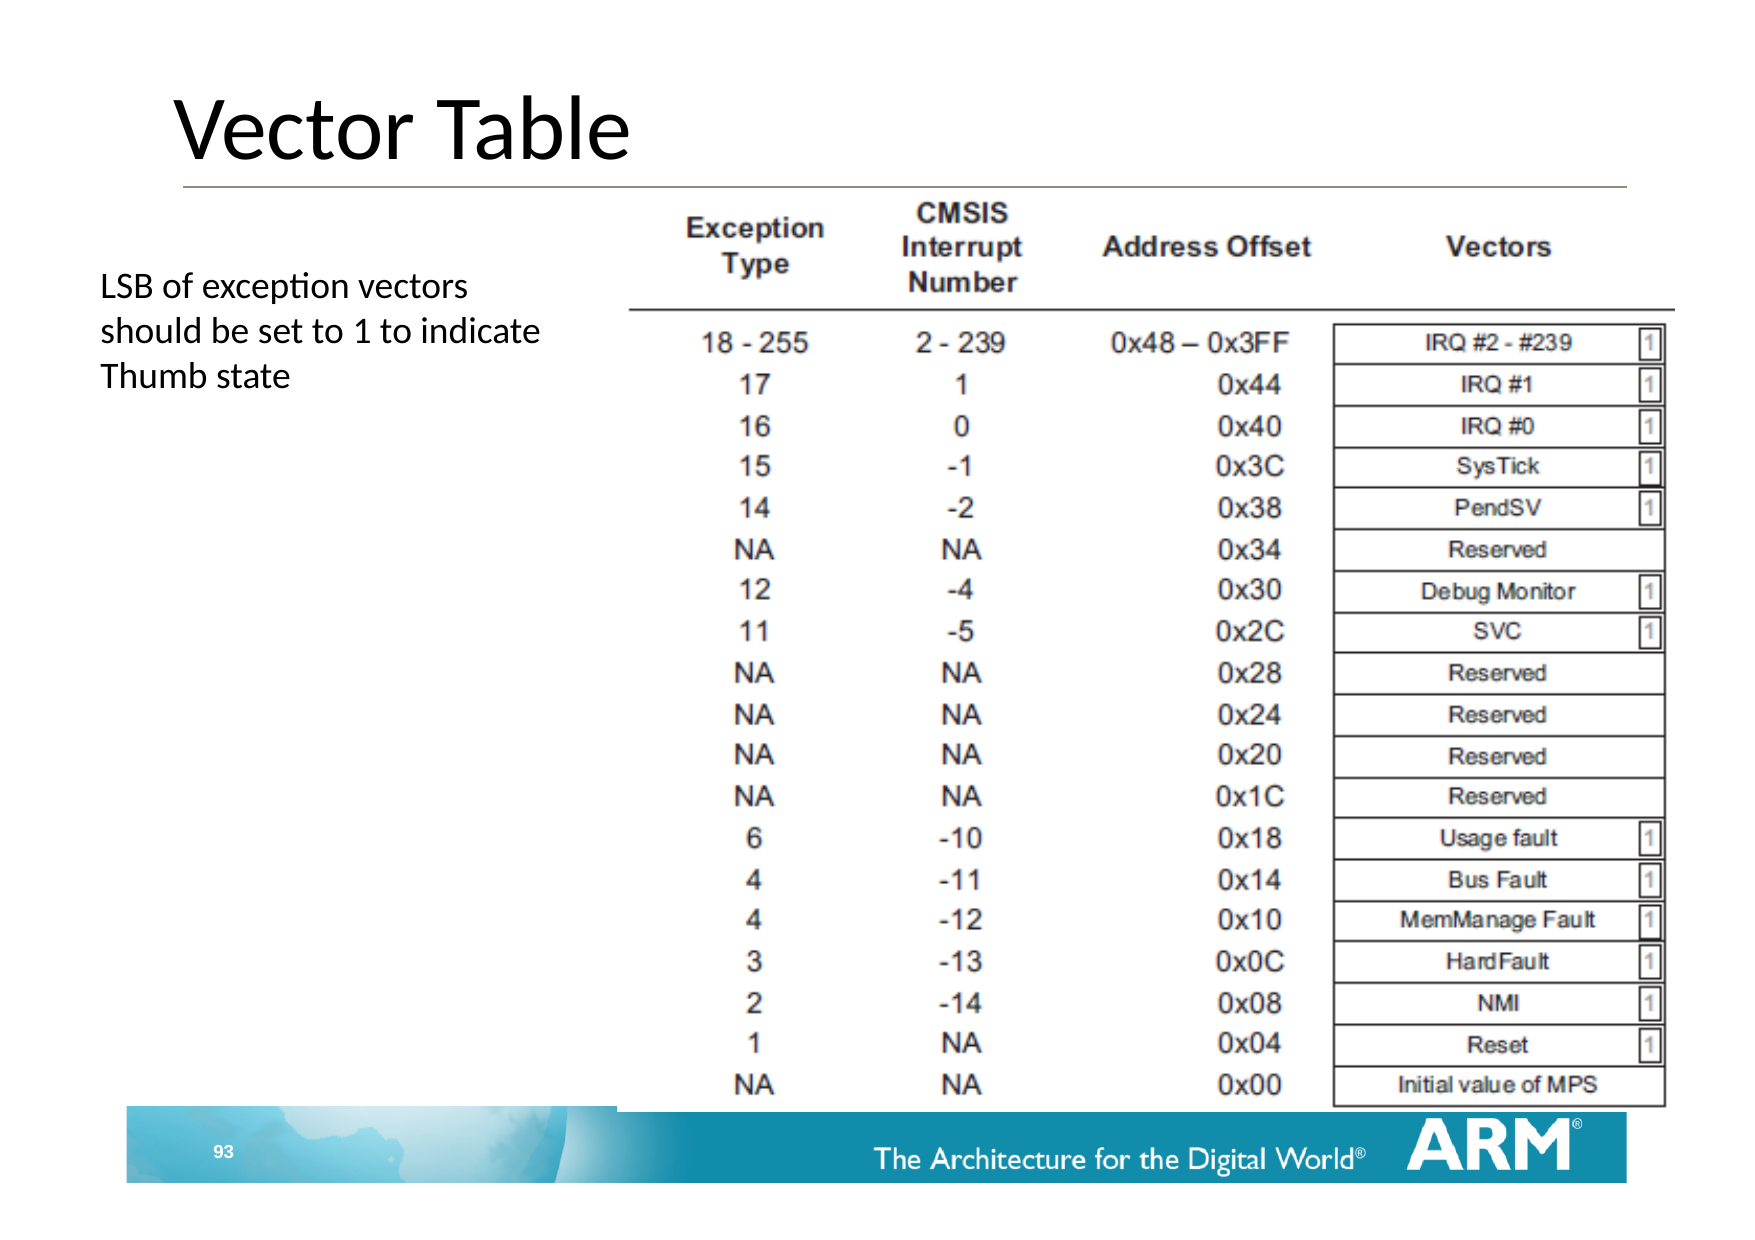

# Vector Table
LSB of exception vectors should be set to 1 to indicate Thumb state